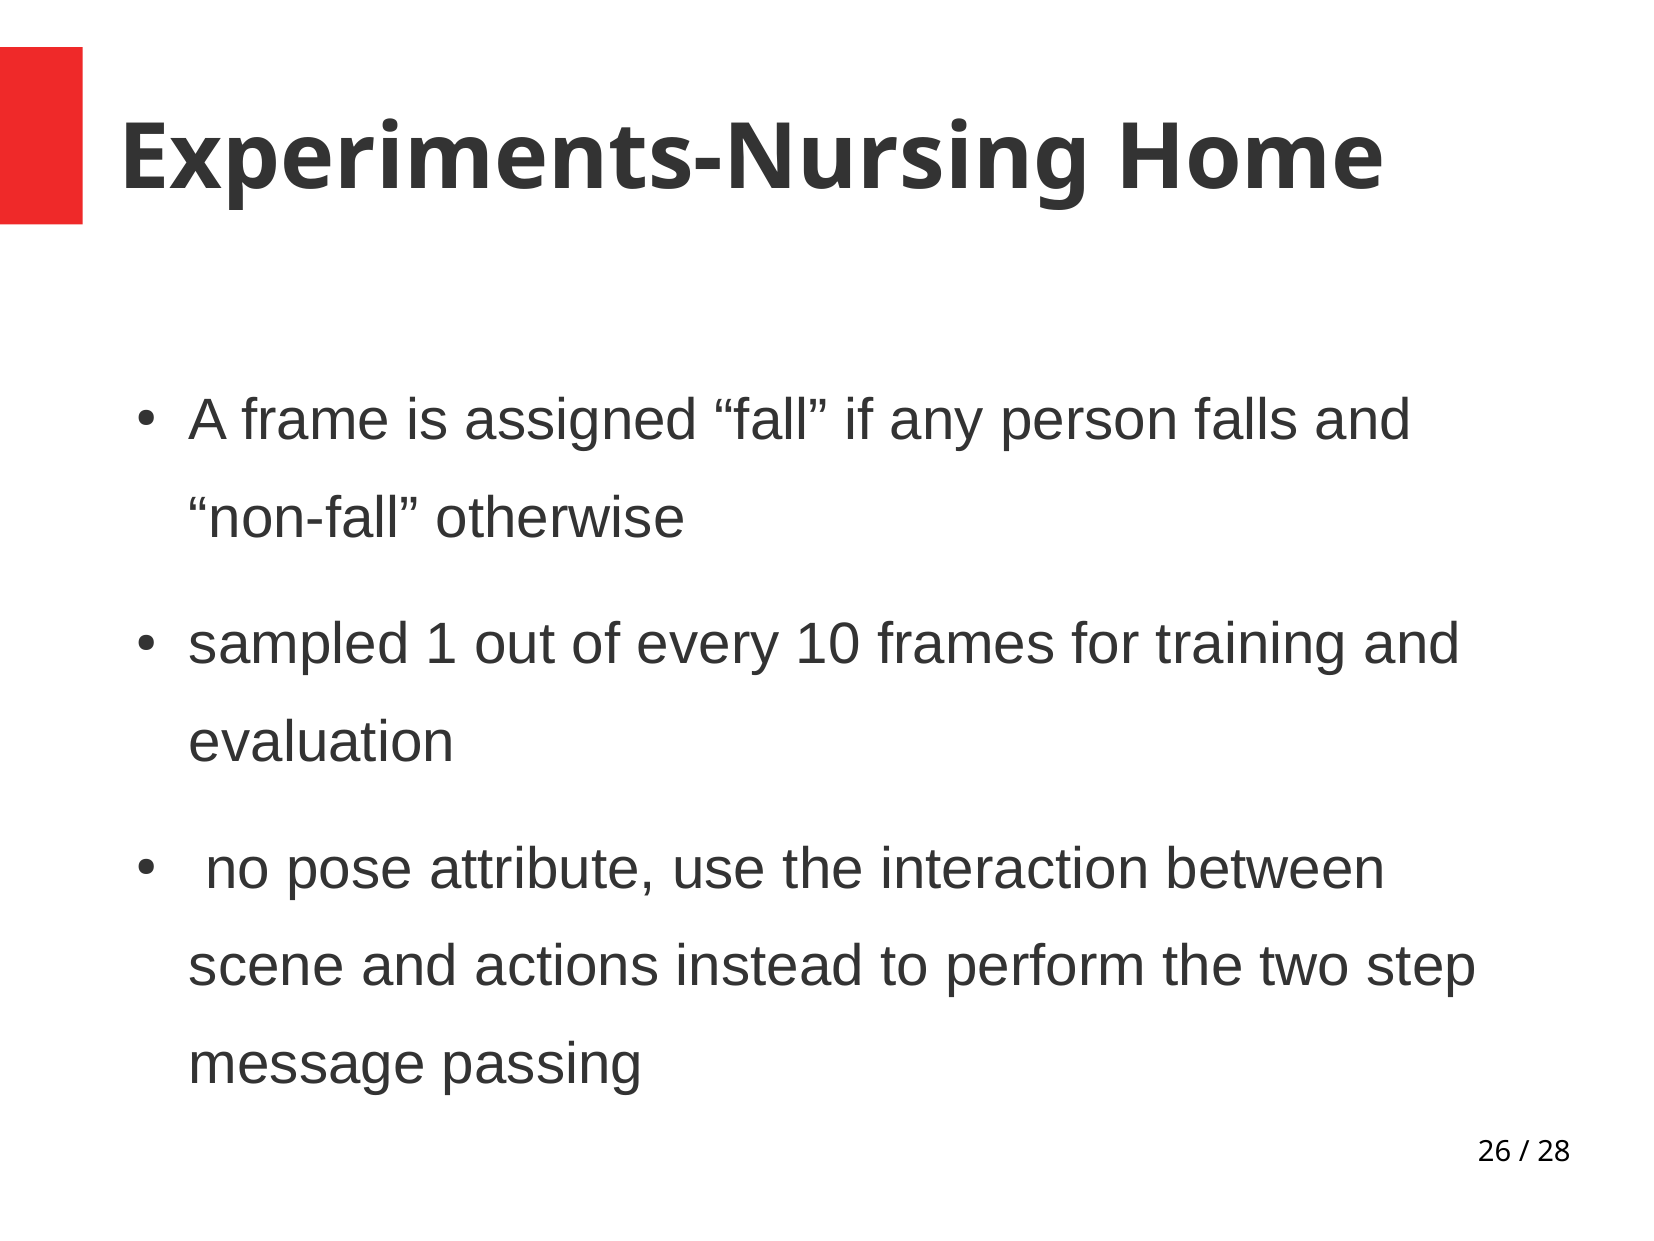

# Experiments-Nursing Home
A frame is assigned “fall” if any person falls and “non-fall” otherwise
sampled 1 out of every 10 frames for training and evaluation
 no pose attribute, use the interaction between scene and actions instead to perform the two step message passing
26